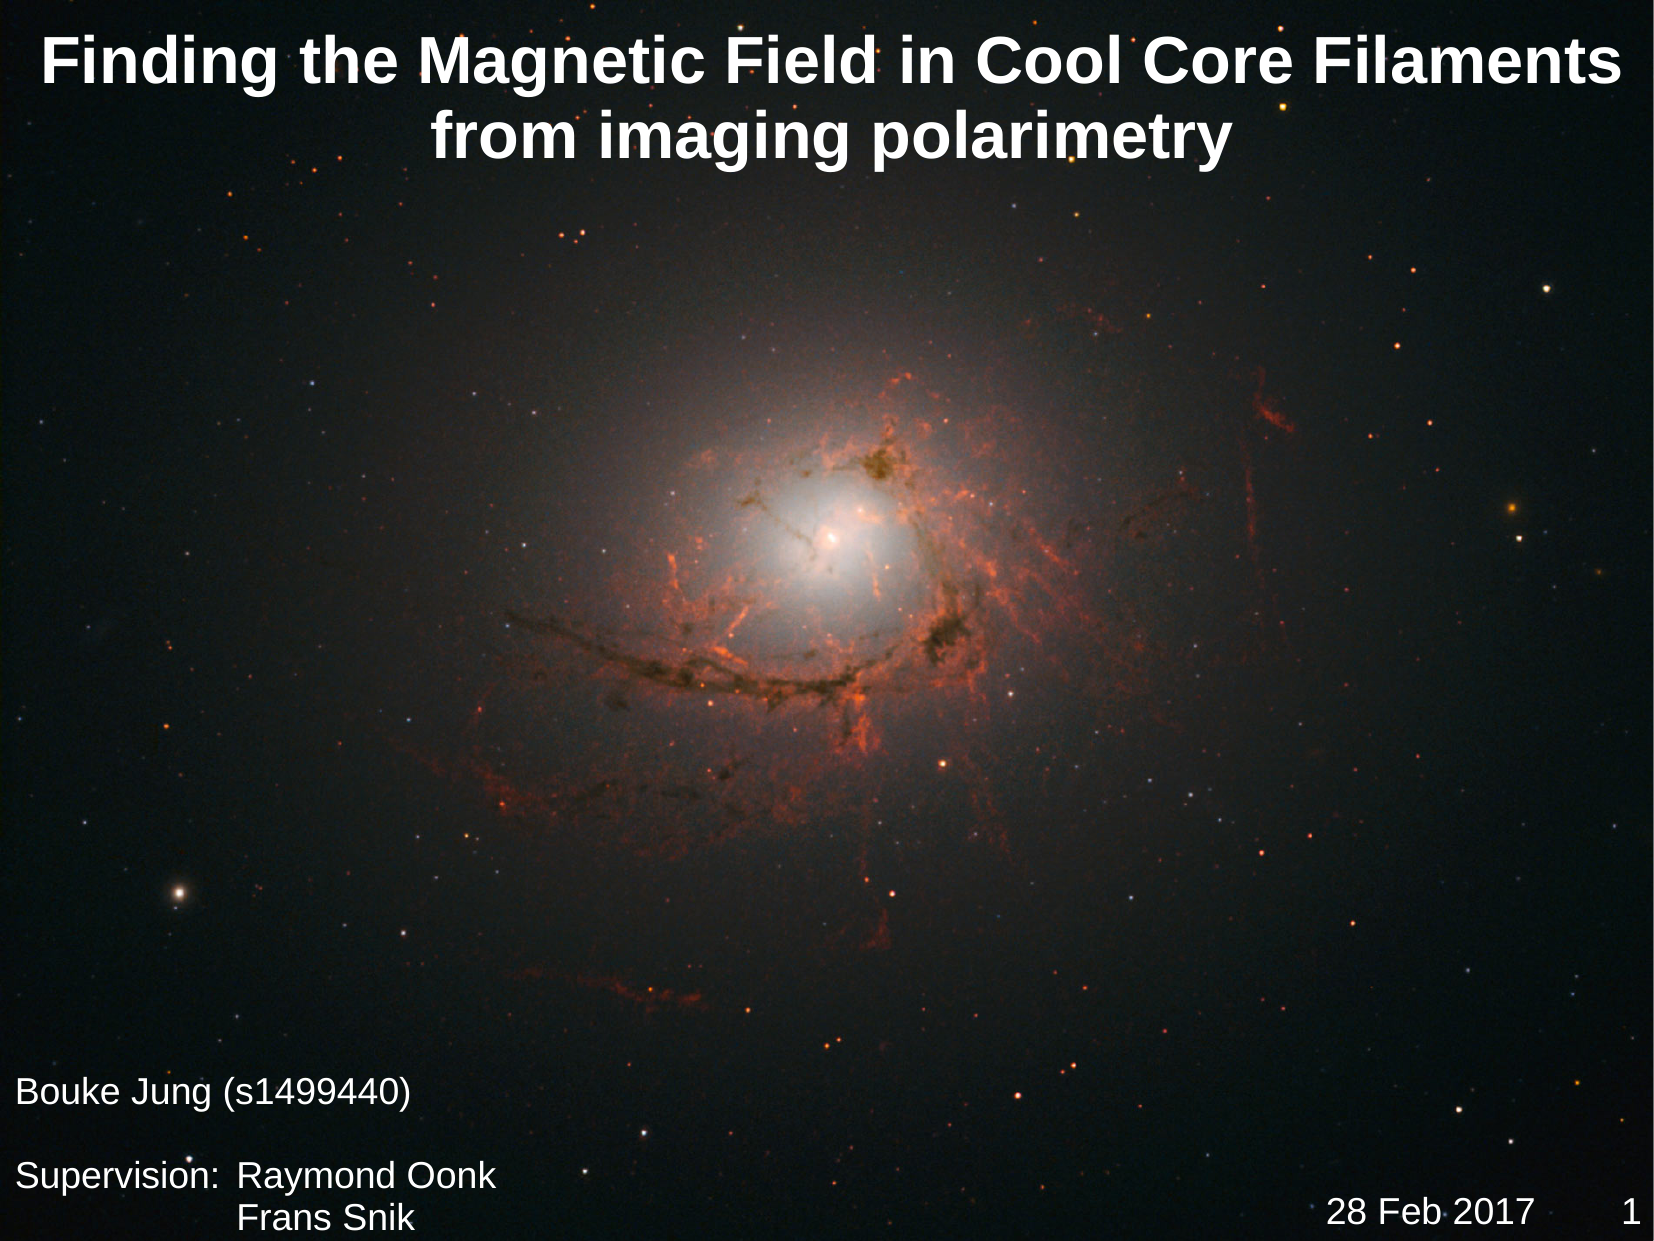

Finding the Magnetic Field in Cool Core Filaments from imaging polarimetry
Bouke Jung (s1499440)
Supervision: 	Raymond Oonk
			Frans Snik
28 Feb 2017 		1